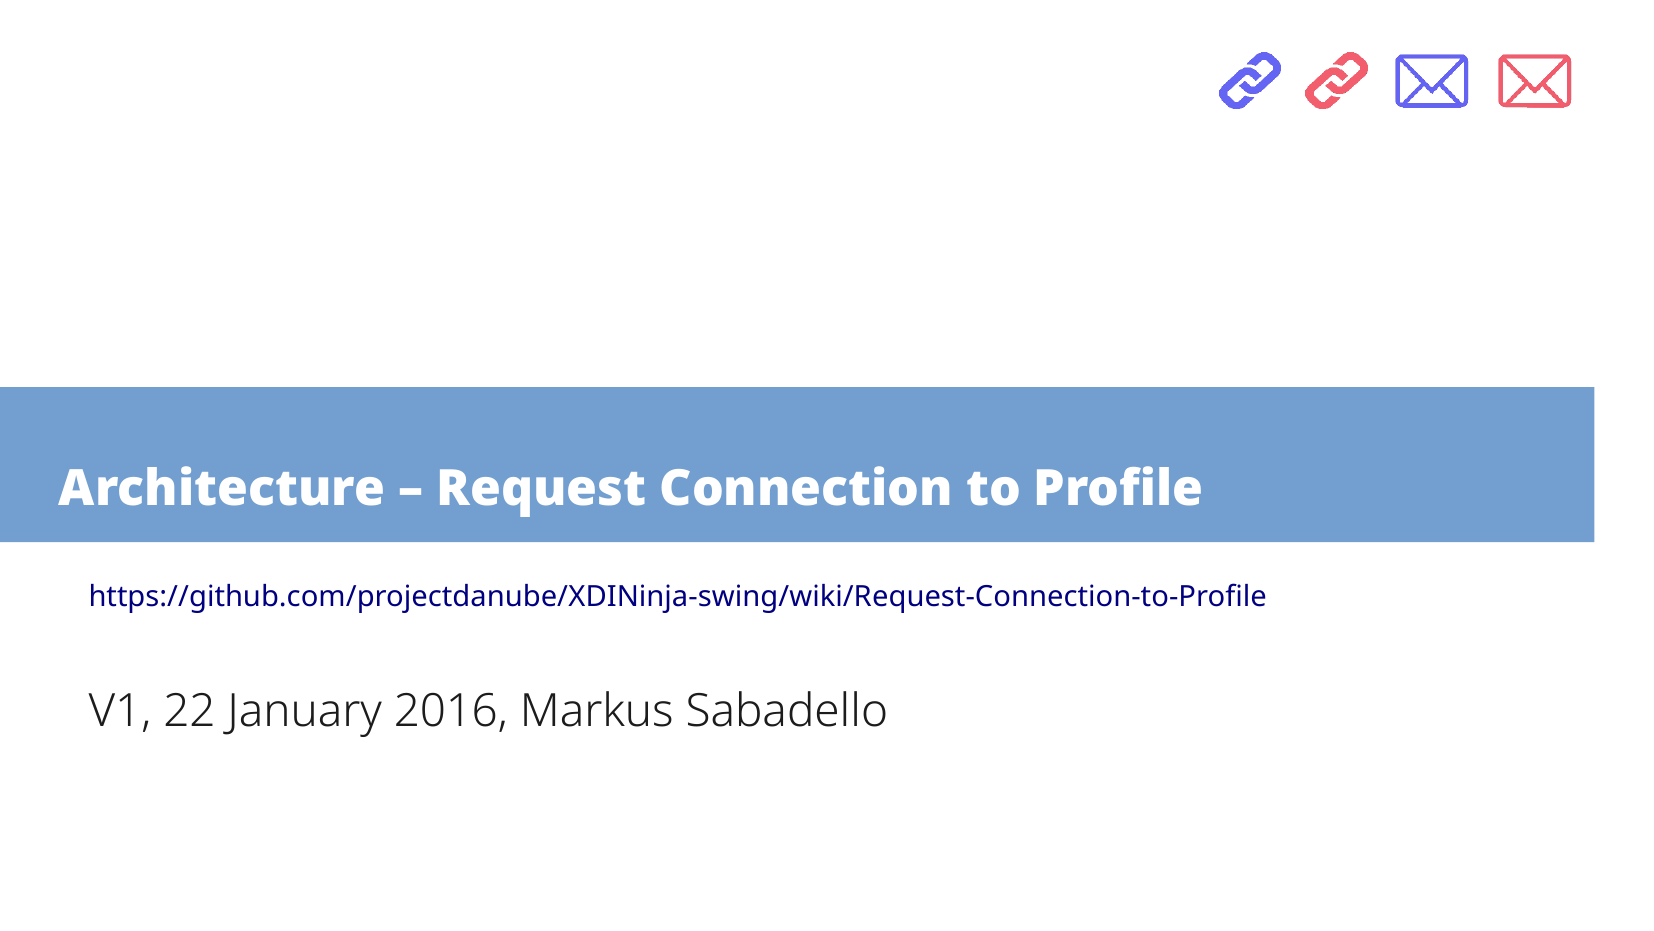

# Architecture – Request Connection to Profile
https://github.com/projectdanube/XDINinja-swing/wiki/Request-Connection-to-Profile
V1, 22 January 2016, Markus Sabadello